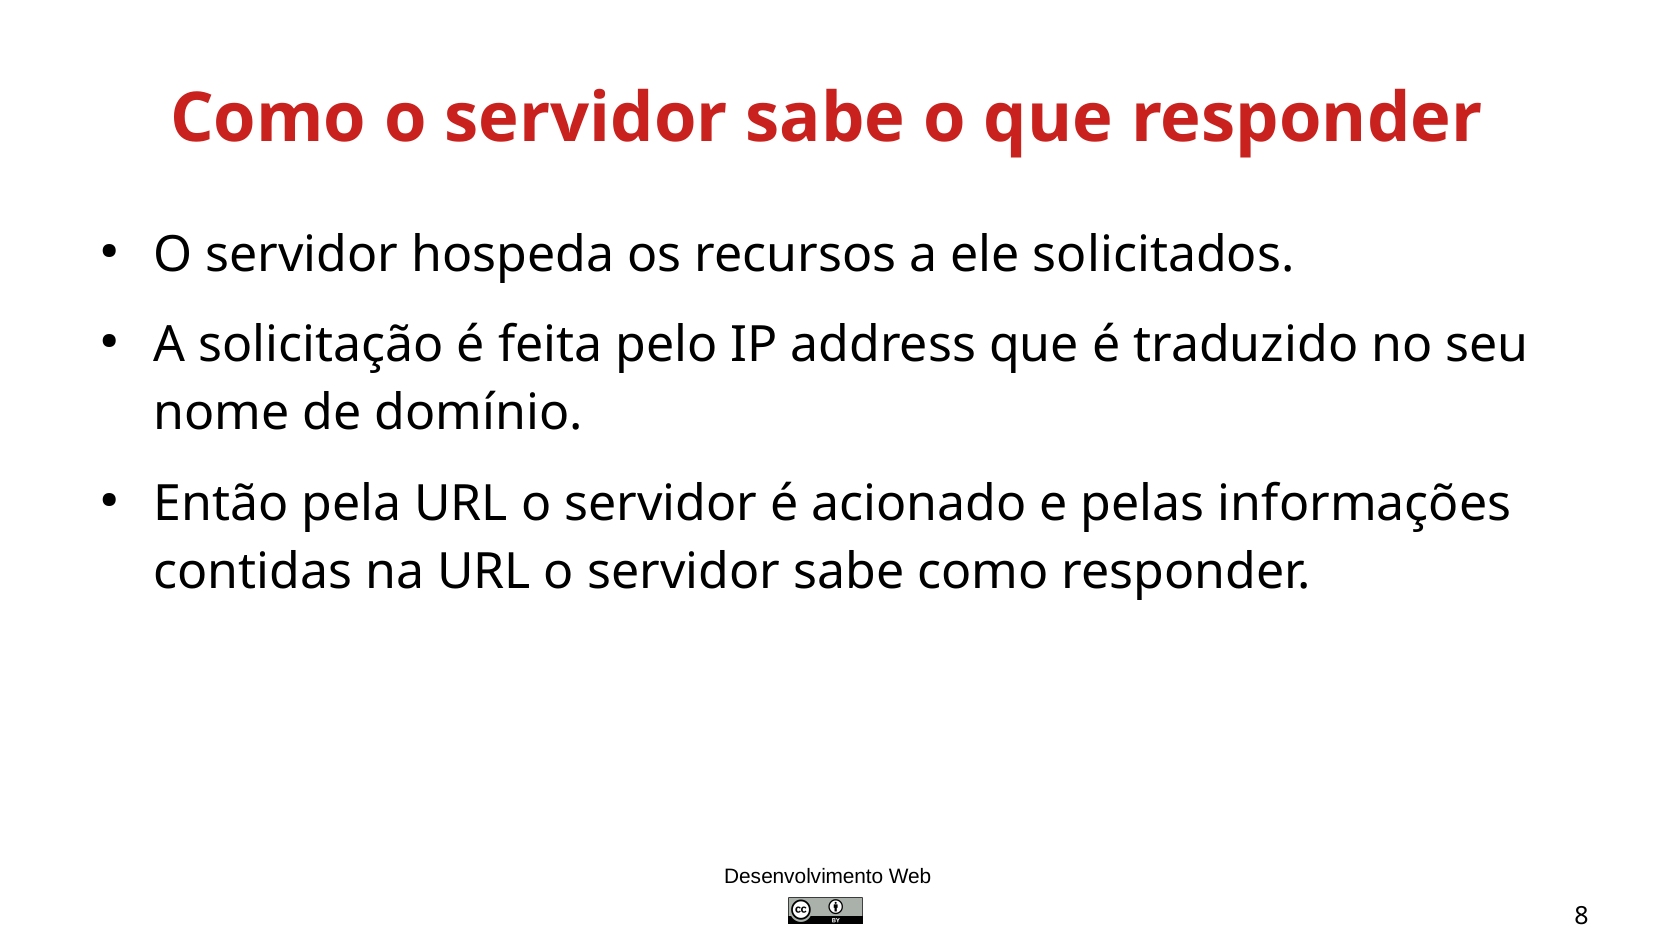

# Como o servidor sabe o que responder
O servidor hospeda os recursos a ele solicitados.
A solicitação é feita pelo IP address que é traduzido no seu nome de domínio.
Então pela URL o servidor é acionado e pelas informações contidas na URL o servidor sabe como responder.
Desenvolvimento Web
8